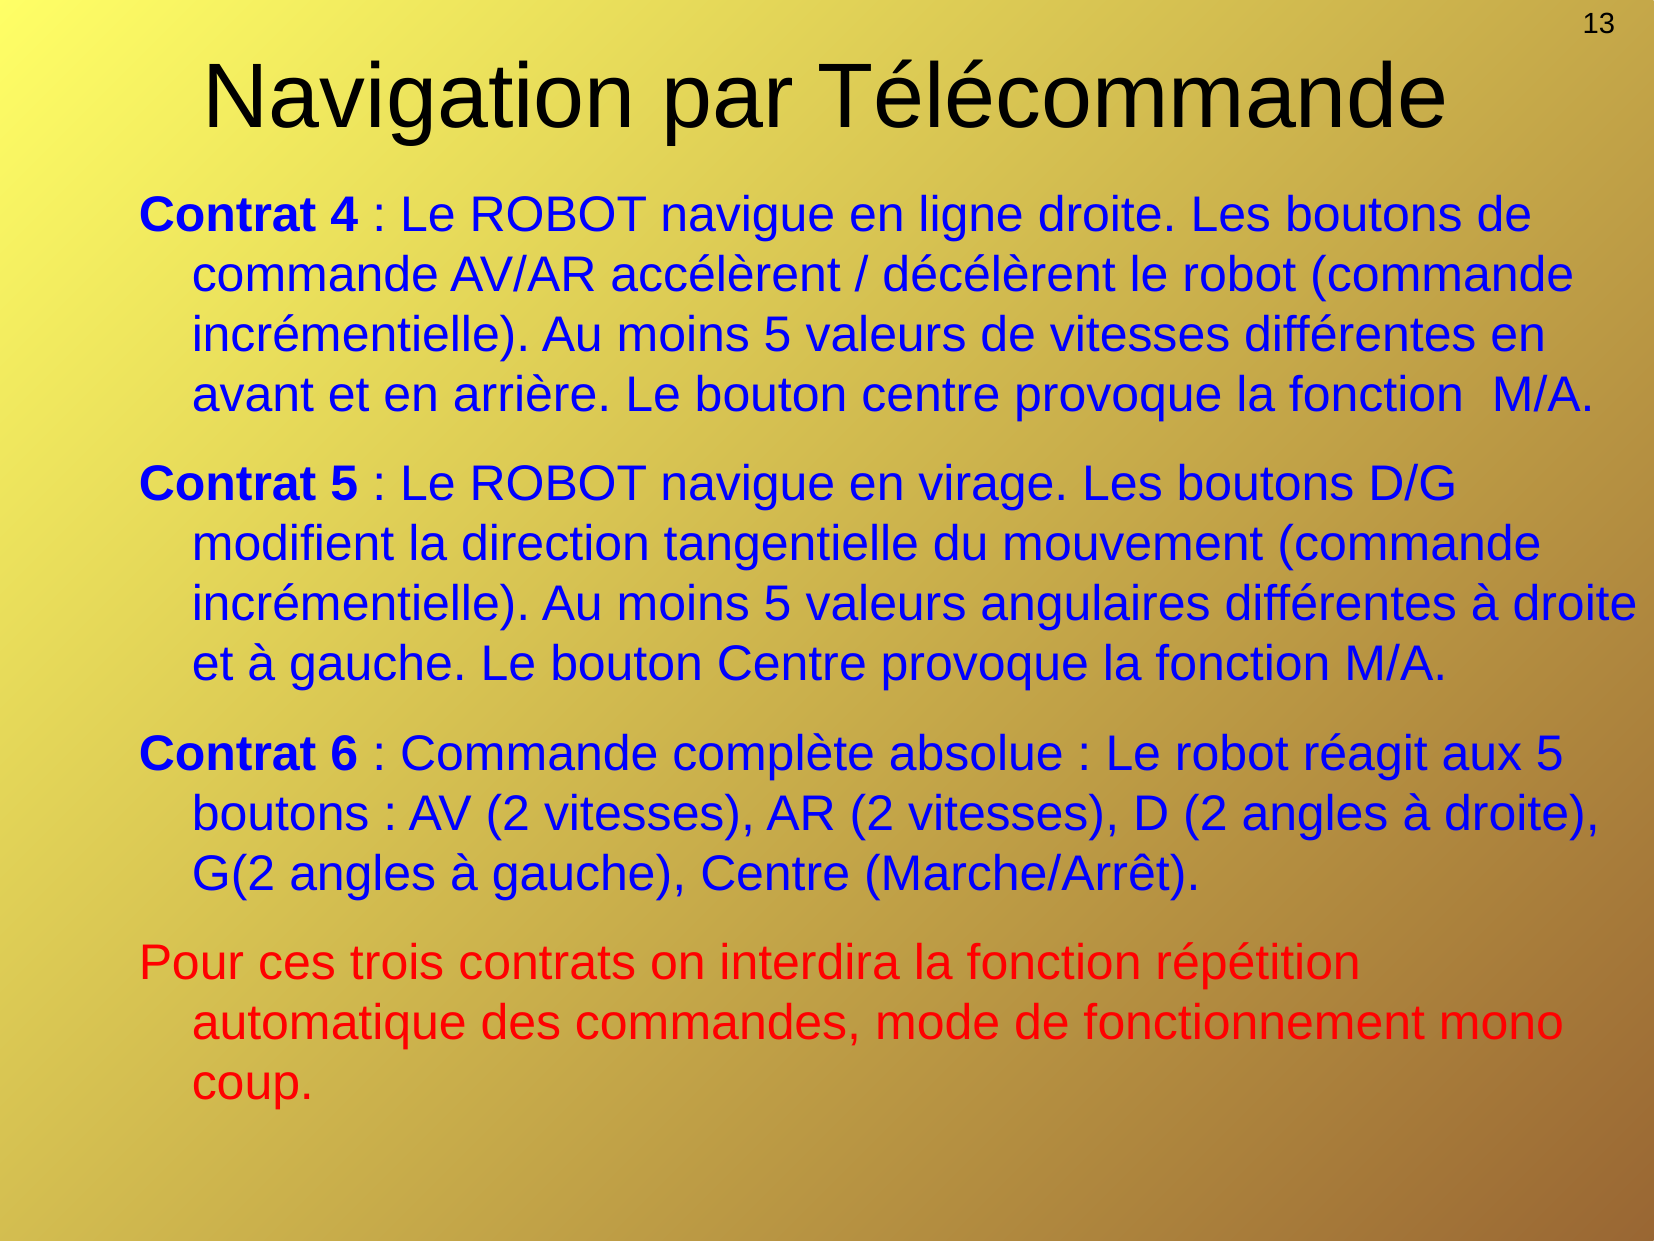

# Navigation par Télécommande
Contrat 4 : Le ROBOT navigue en ligne droite. Les boutons de commande AV/AR accélèrent / décélèrent le robot (commande incrémentielle). Au moins 5 valeurs de vitesses différentes en avant et en arrière. Le bouton centre provoque la fonction M/A.
Contrat 5 : Le ROBOT navigue en virage. Les boutons D/G modifient la direction tangentielle du mouvement (commande incrémentielle). Au moins 5 valeurs angulaires différentes à droite et à gauche. Le bouton Centre provoque la fonction M/A.
Contrat 6 : Commande complète absolue : Le robot réagit aux 5 boutons : AV (2 vitesses), AR (2 vitesses), D (2 angles à droite), G(2 angles à gauche), Centre (Marche/Arrêt).
Pour ces trois contrats on interdira la fonction répétition automatique des commandes, mode de fonctionnement mono coup.